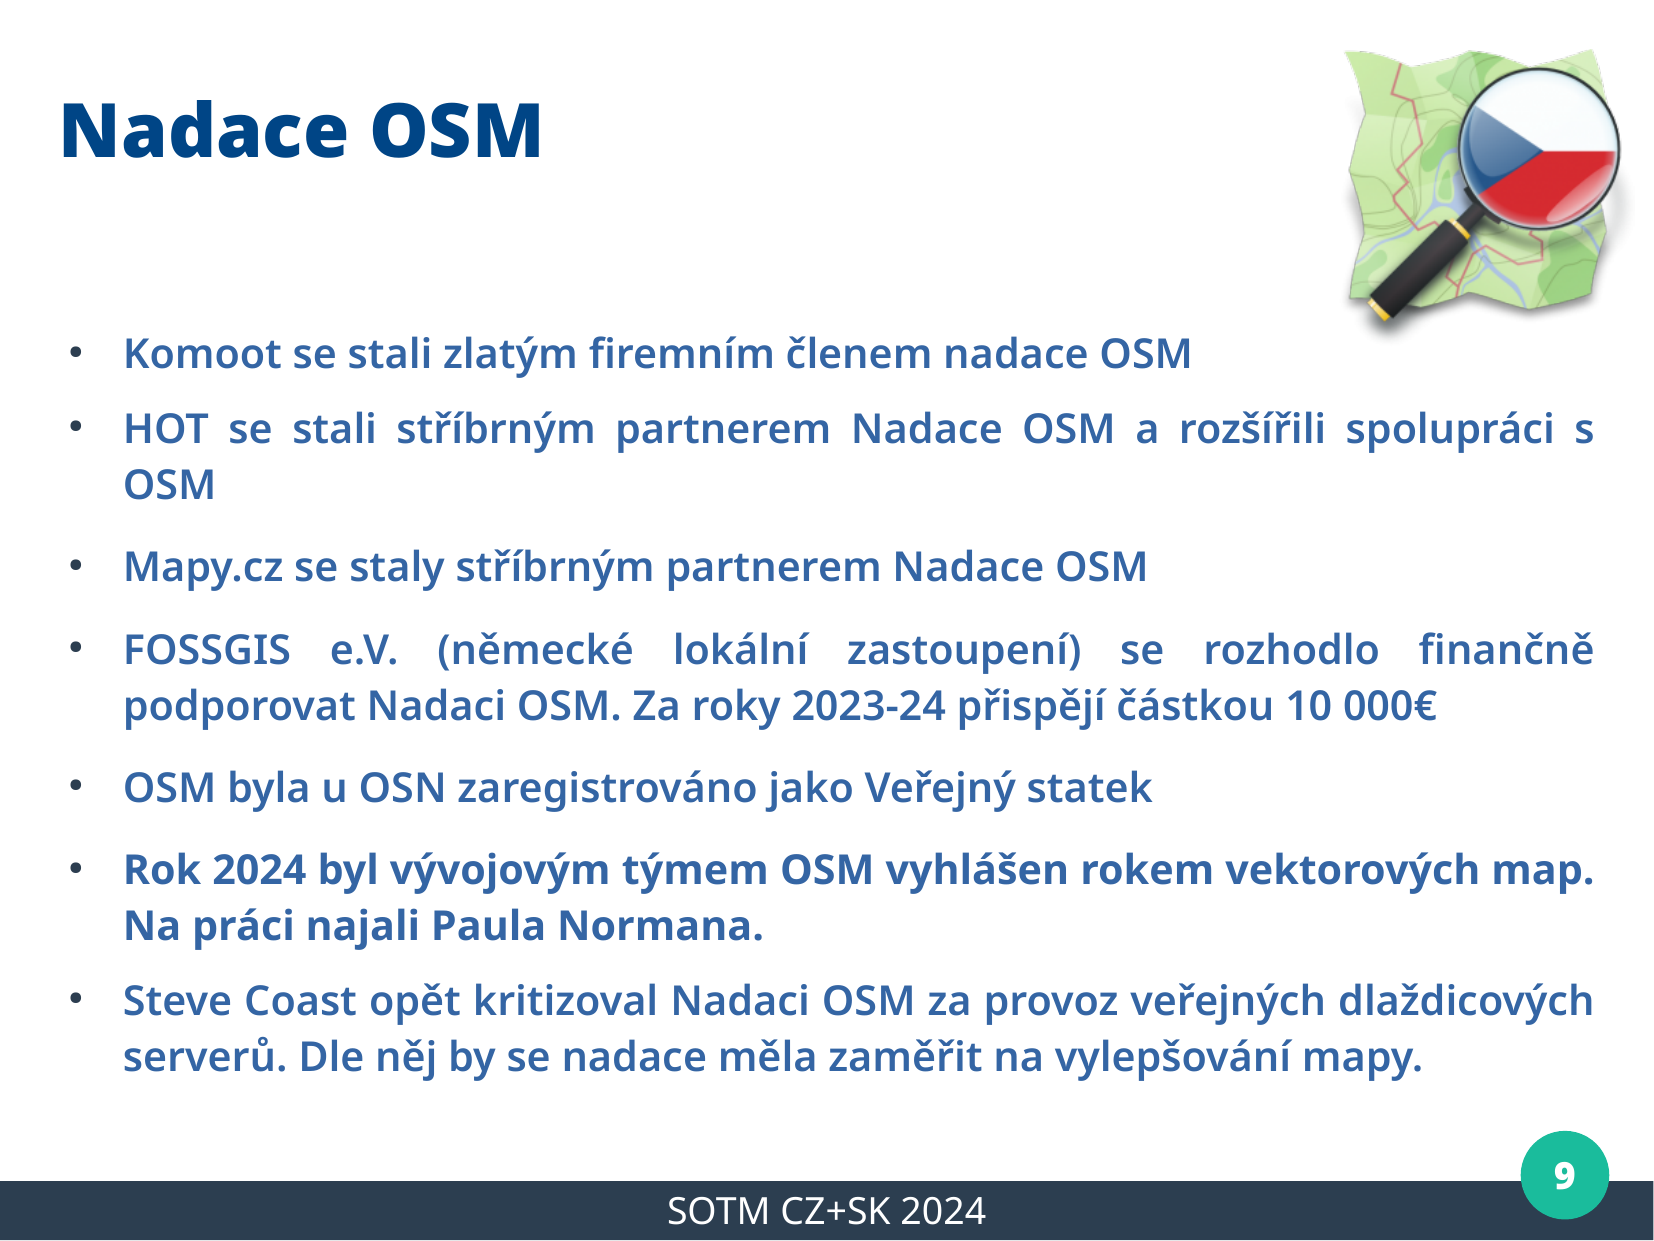

# Nadace OSM
Komoot se stali zlatým firemním členem nadace OSM
HOT se stali stříbrným partnerem Nadace OSM a rozšířili spolupráci s OSM
Mapy.cz se staly stříbrným partnerem Nadace OSM
FOSSGIS e.V. (německé lokální zastoupení) se rozhodlo finančně podporovat Nadaci OSM. Za roky 2023-24 přispějí částkou 10 000€
OSM byla u OSN zaregistrováno jako Veřejný statek
Rok 2024 byl vývojovým týmem OSM vyhlášen rokem vektorových map. Na práci najali Paula Normana.
Steve Coast opět kritizoval Nadaci OSM za provoz veřejných dlaždicových serverů. Dle něj by se nadace měla zaměřit na vylepšování mapy.
9
SOTM CZ+SK 2024